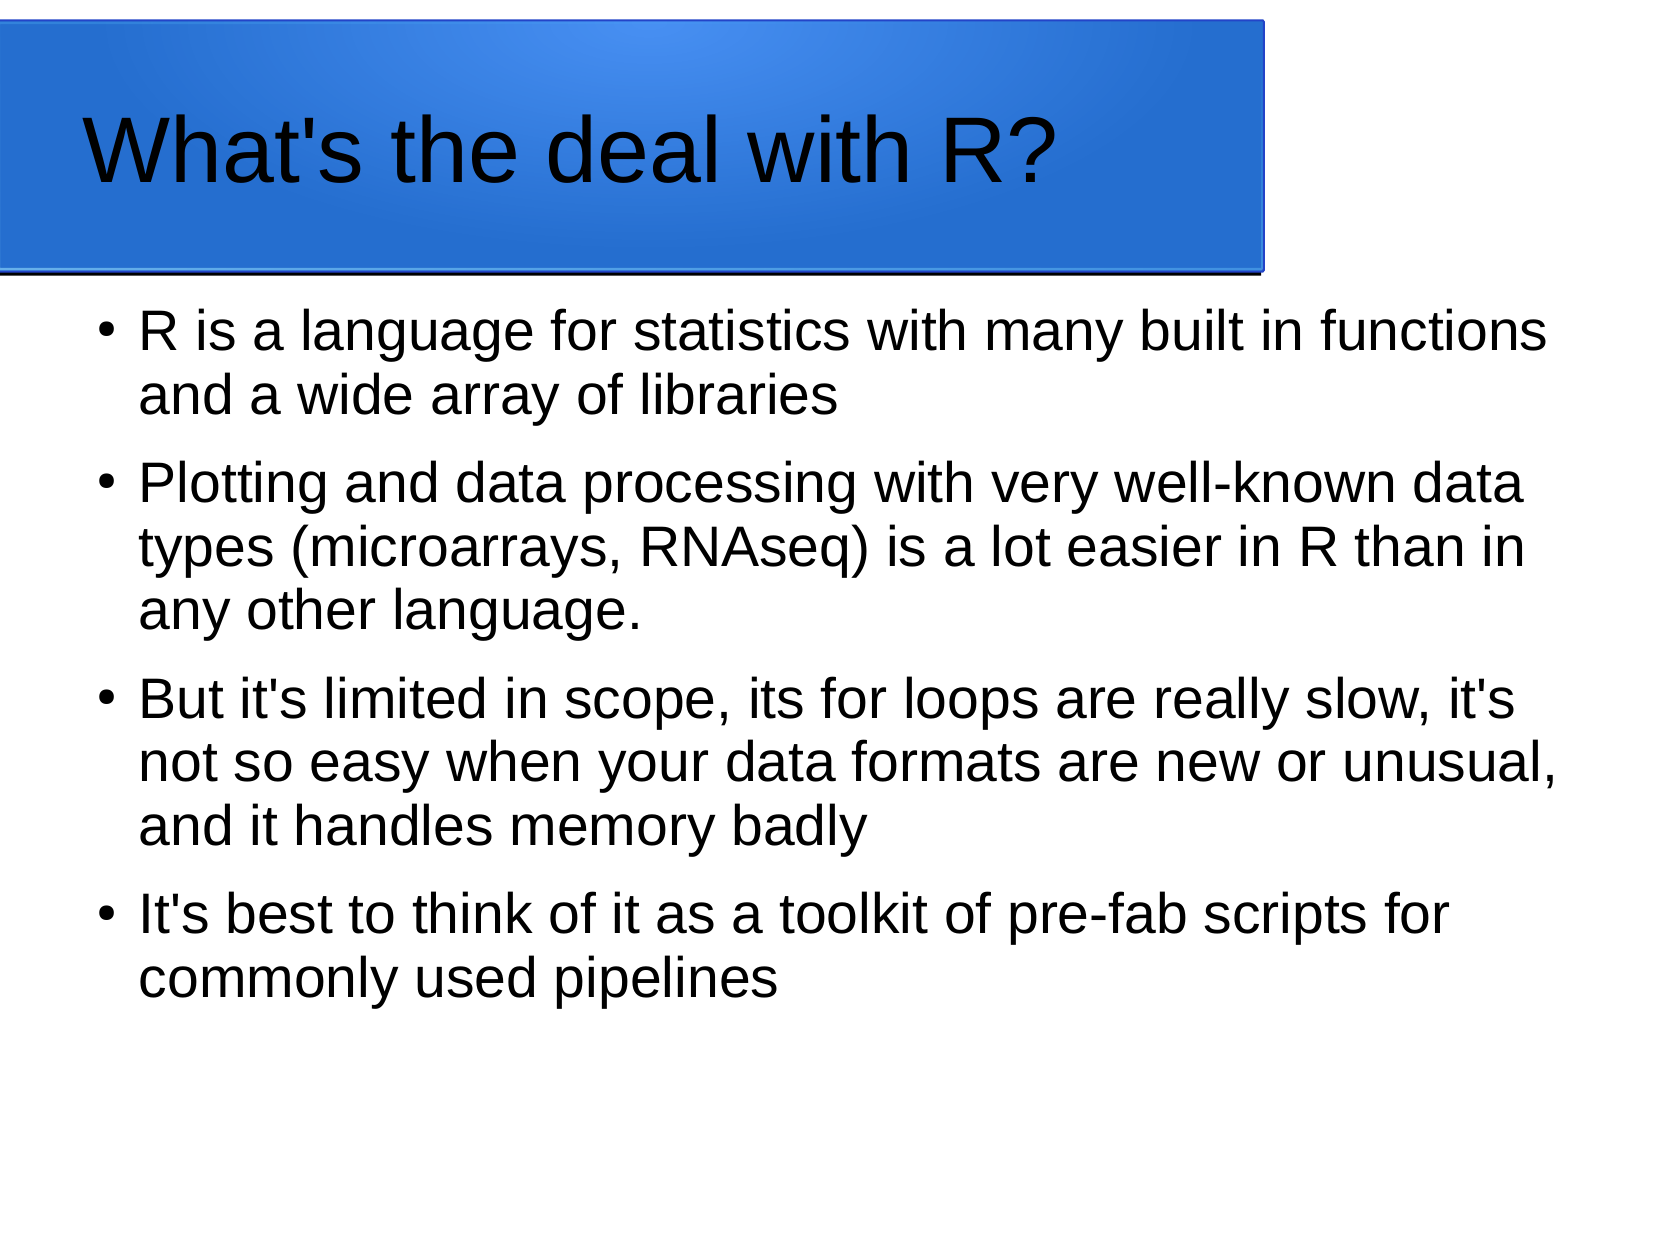

# What's the deal with R?
R is a language for statistics with many built in functions and a wide array of libraries
Plotting and data processing with very well-known data types (microarrays, RNAseq) is a lot easier in R than in any other language.
But it's limited in scope, its for loops are really slow, it's not so easy when your data formats are new or unusual, and it handles memory badly
It's best to think of it as a toolkit of pre-fab scripts for commonly used pipelines